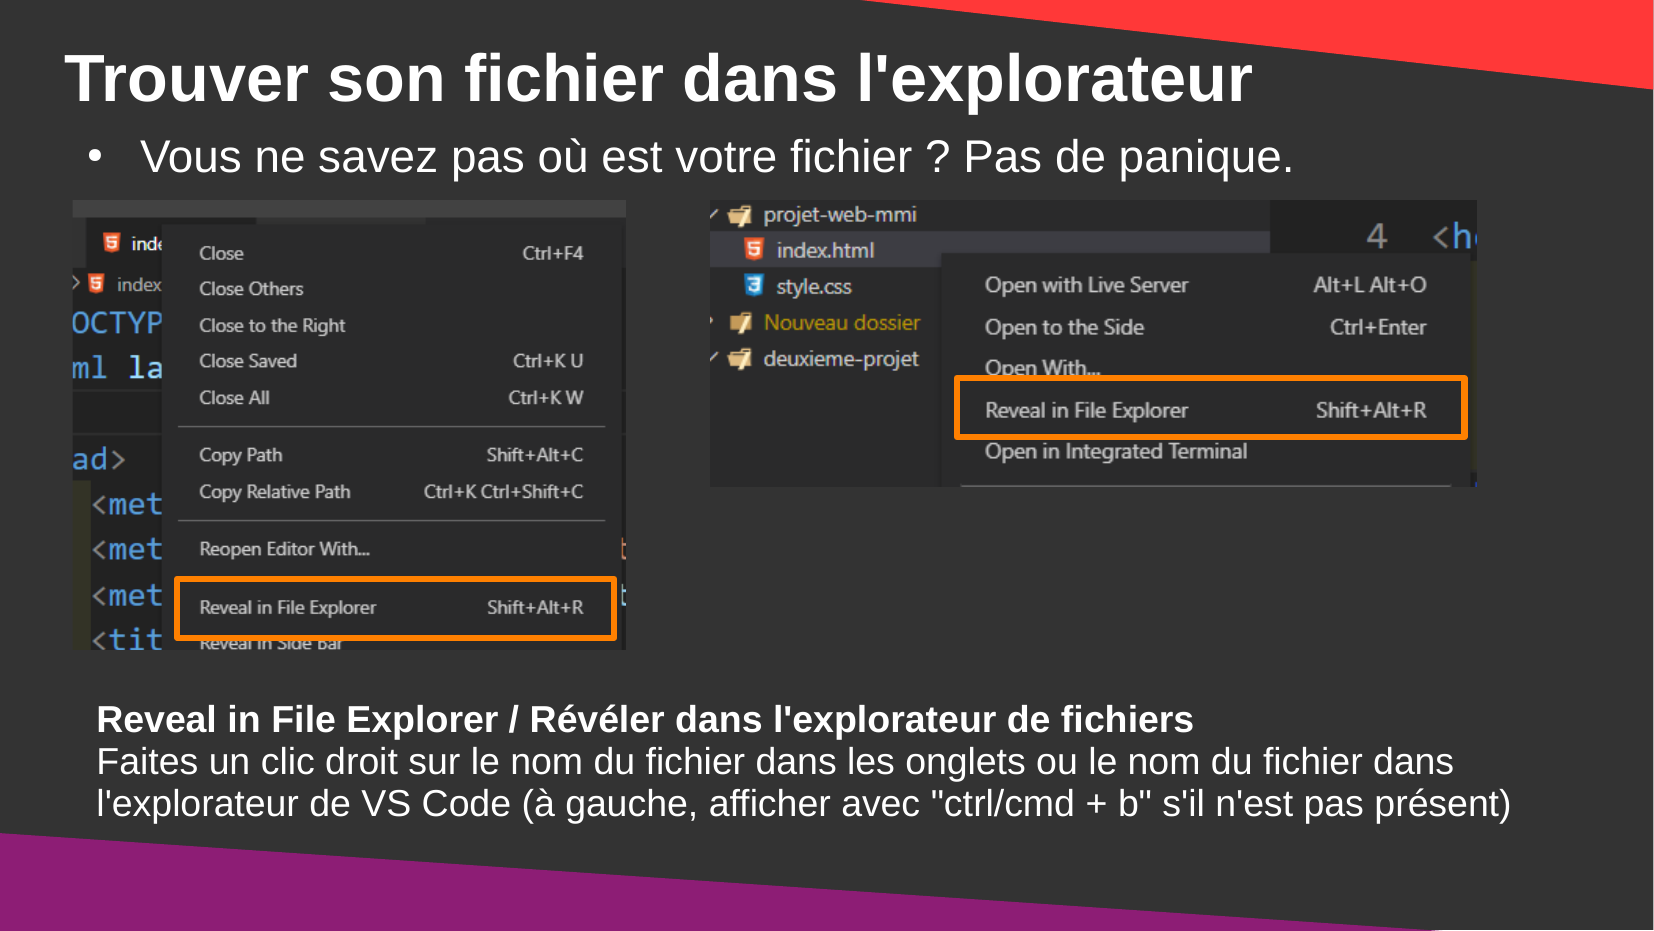

# Trouver son fichier dans l'explorateur
Vous ne savez pas où est votre fichier ? Pas de panique.
Reveal in File Explorer / Révéler dans l'explorateur de fichiers
Faites un clic droit sur le nom du fichier dans les onglets ou le nom du fichier dans l'explorateur de VS Code (à gauche, afficher avec "ctrl/cmd + b" s'il n'est pas présent)